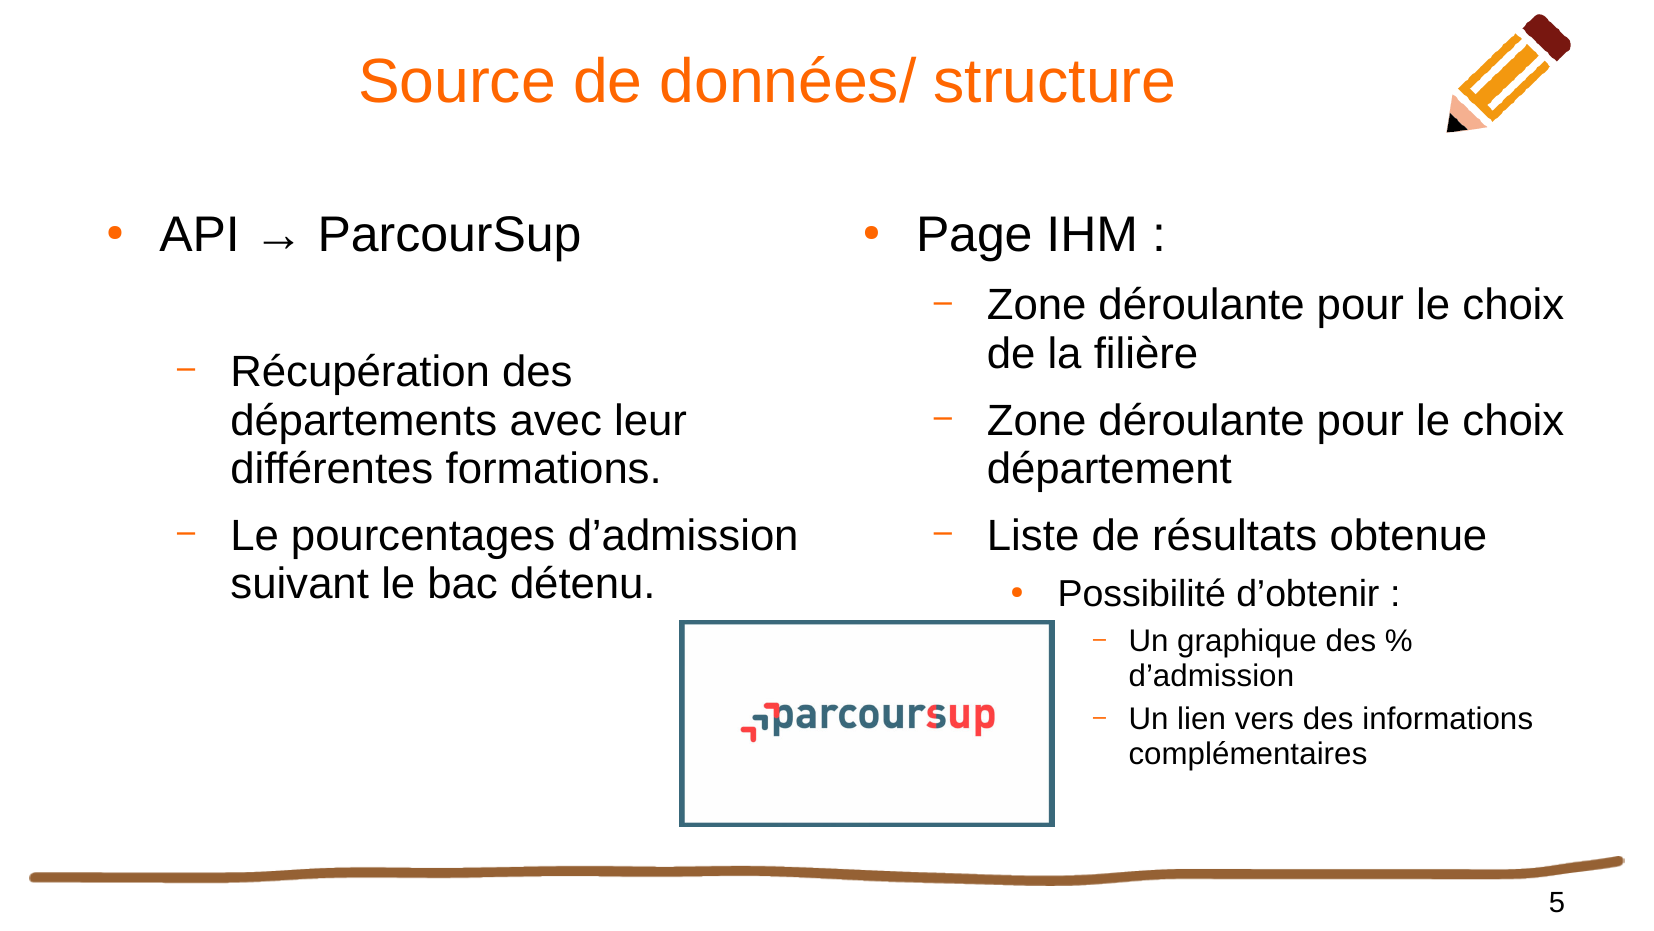

# Source de données/ structure
API → ParcourSup
Récupération des départements avec leur différentes formations.
Le pourcentages d’admission suivant le bac détenu.
Page IHM :
Zone déroulante pour le choix de la filière
Zone déroulante pour le choix département
Liste de résultats obtenue
Possibilité d’obtenir :
Un graphique des % d’admission
Un lien vers des informations complémentaires
5